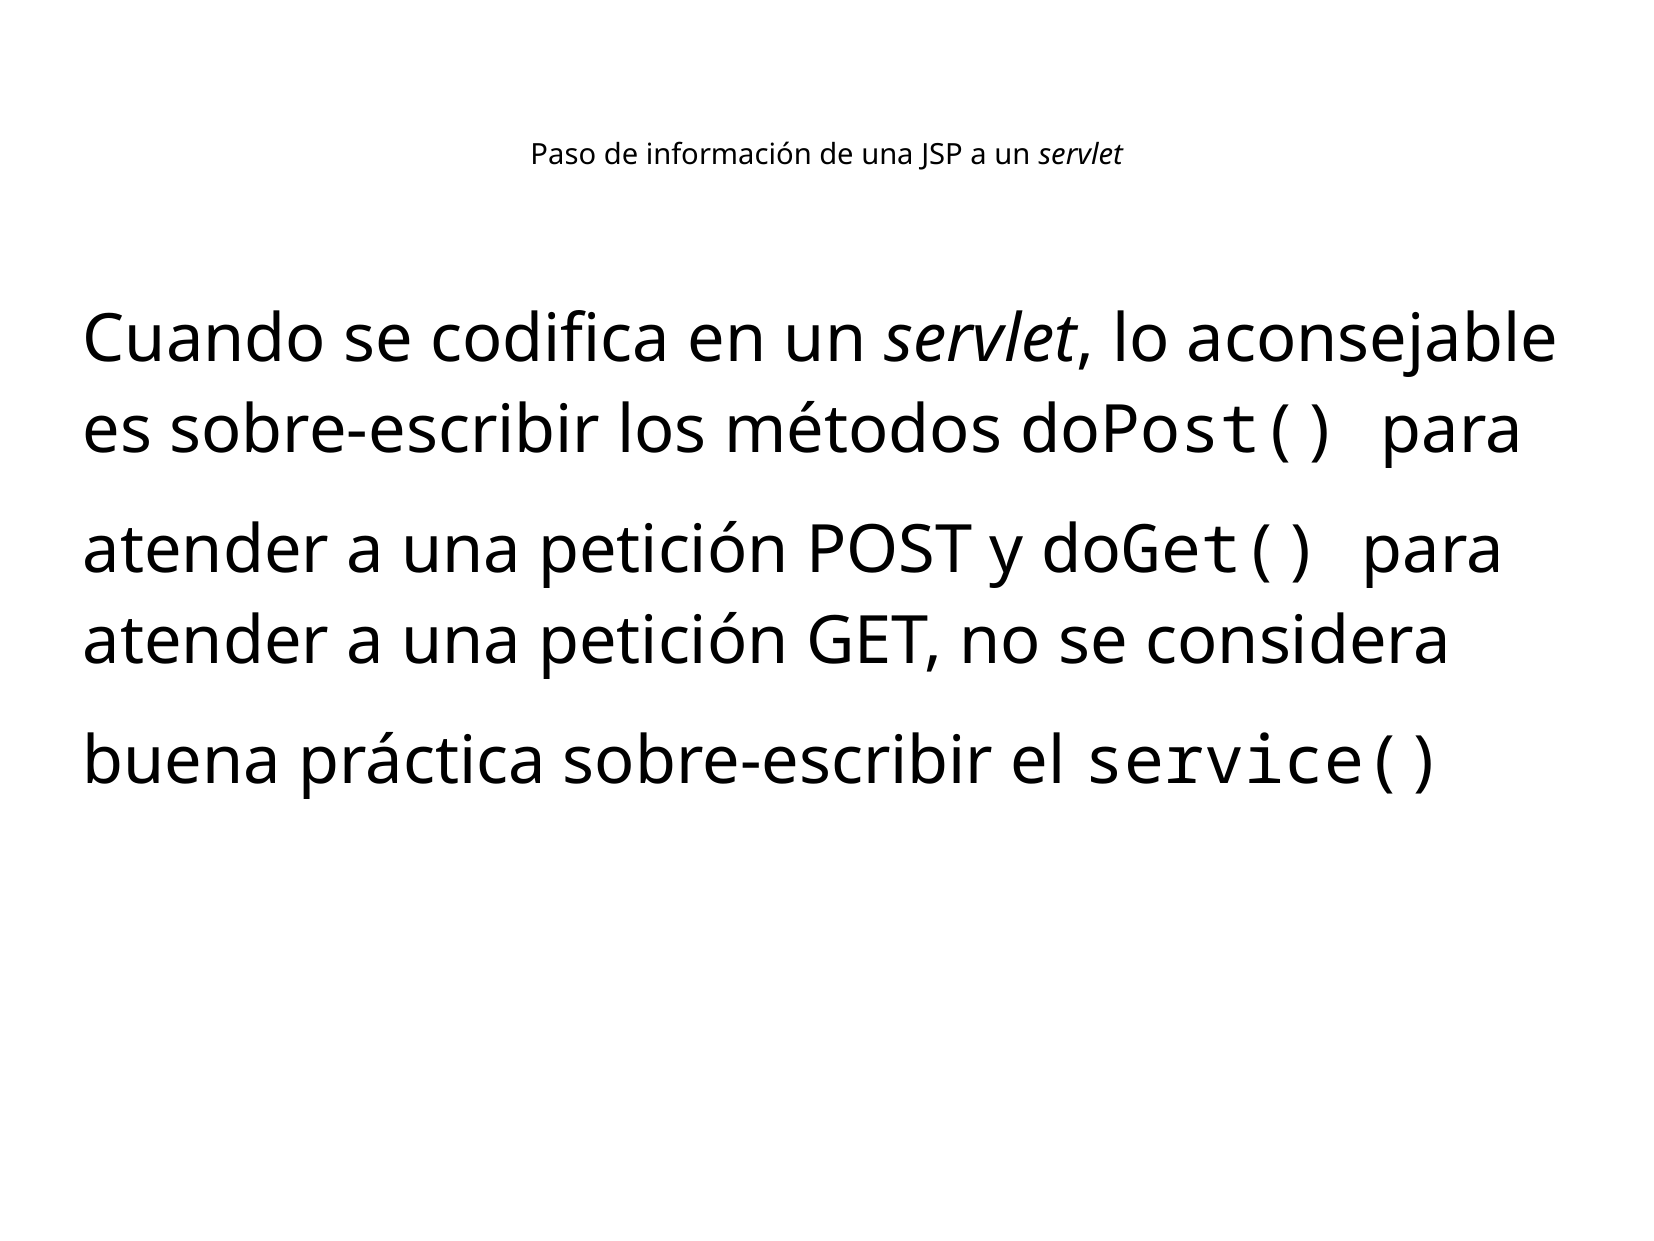

# Paso de información de una JSP a un servlet
Cuando se codifica en un servlet, lo aconsejable es sobre-escribir los métodos doPost() para
atender a una petición POST y doGet() para atender a una petición GET, no se considera
buena práctica sobre-escribir el service()